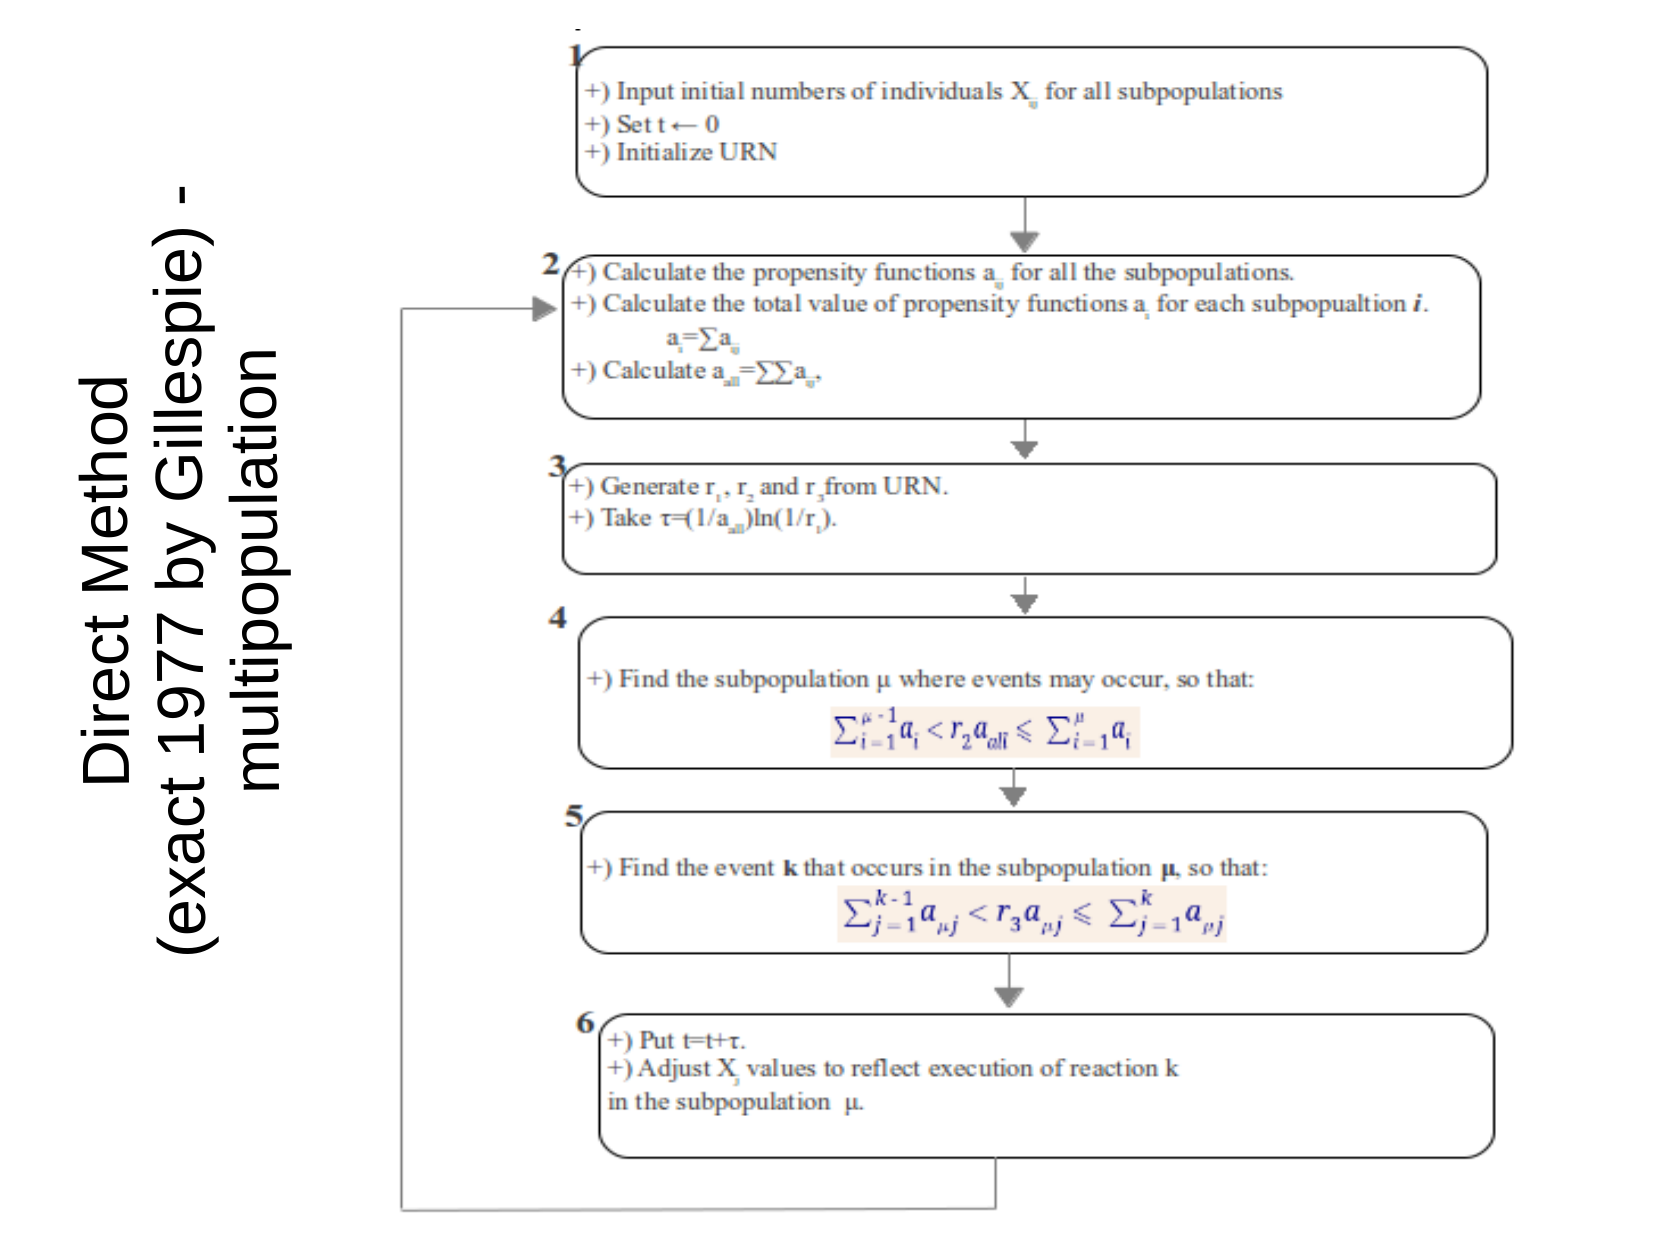

# Direct Method (exact 1977 by Gillespie) - multipopulation